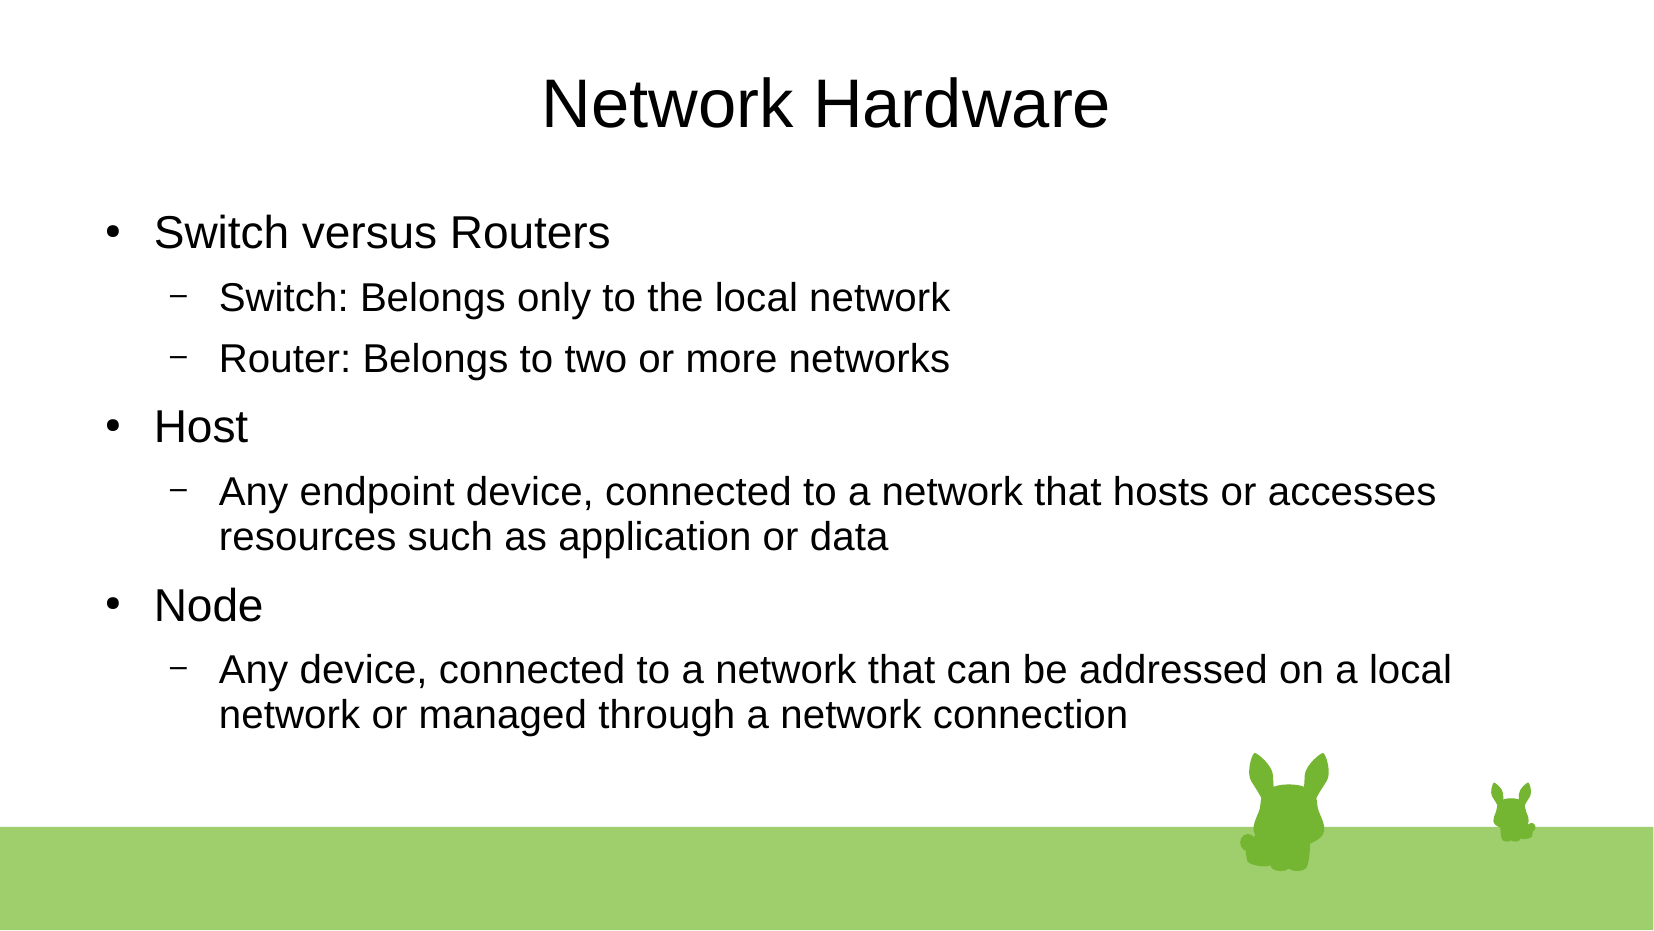

# Network Hardware
Switch versus Routers
Switch: Belongs only to the local network
Router: Belongs to two or more networks
Host
Any endpoint device, connected to a network that hosts or accesses resources such as application or data
Node
Any device, connected to a network that can be addressed on a local network or managed through a network connection